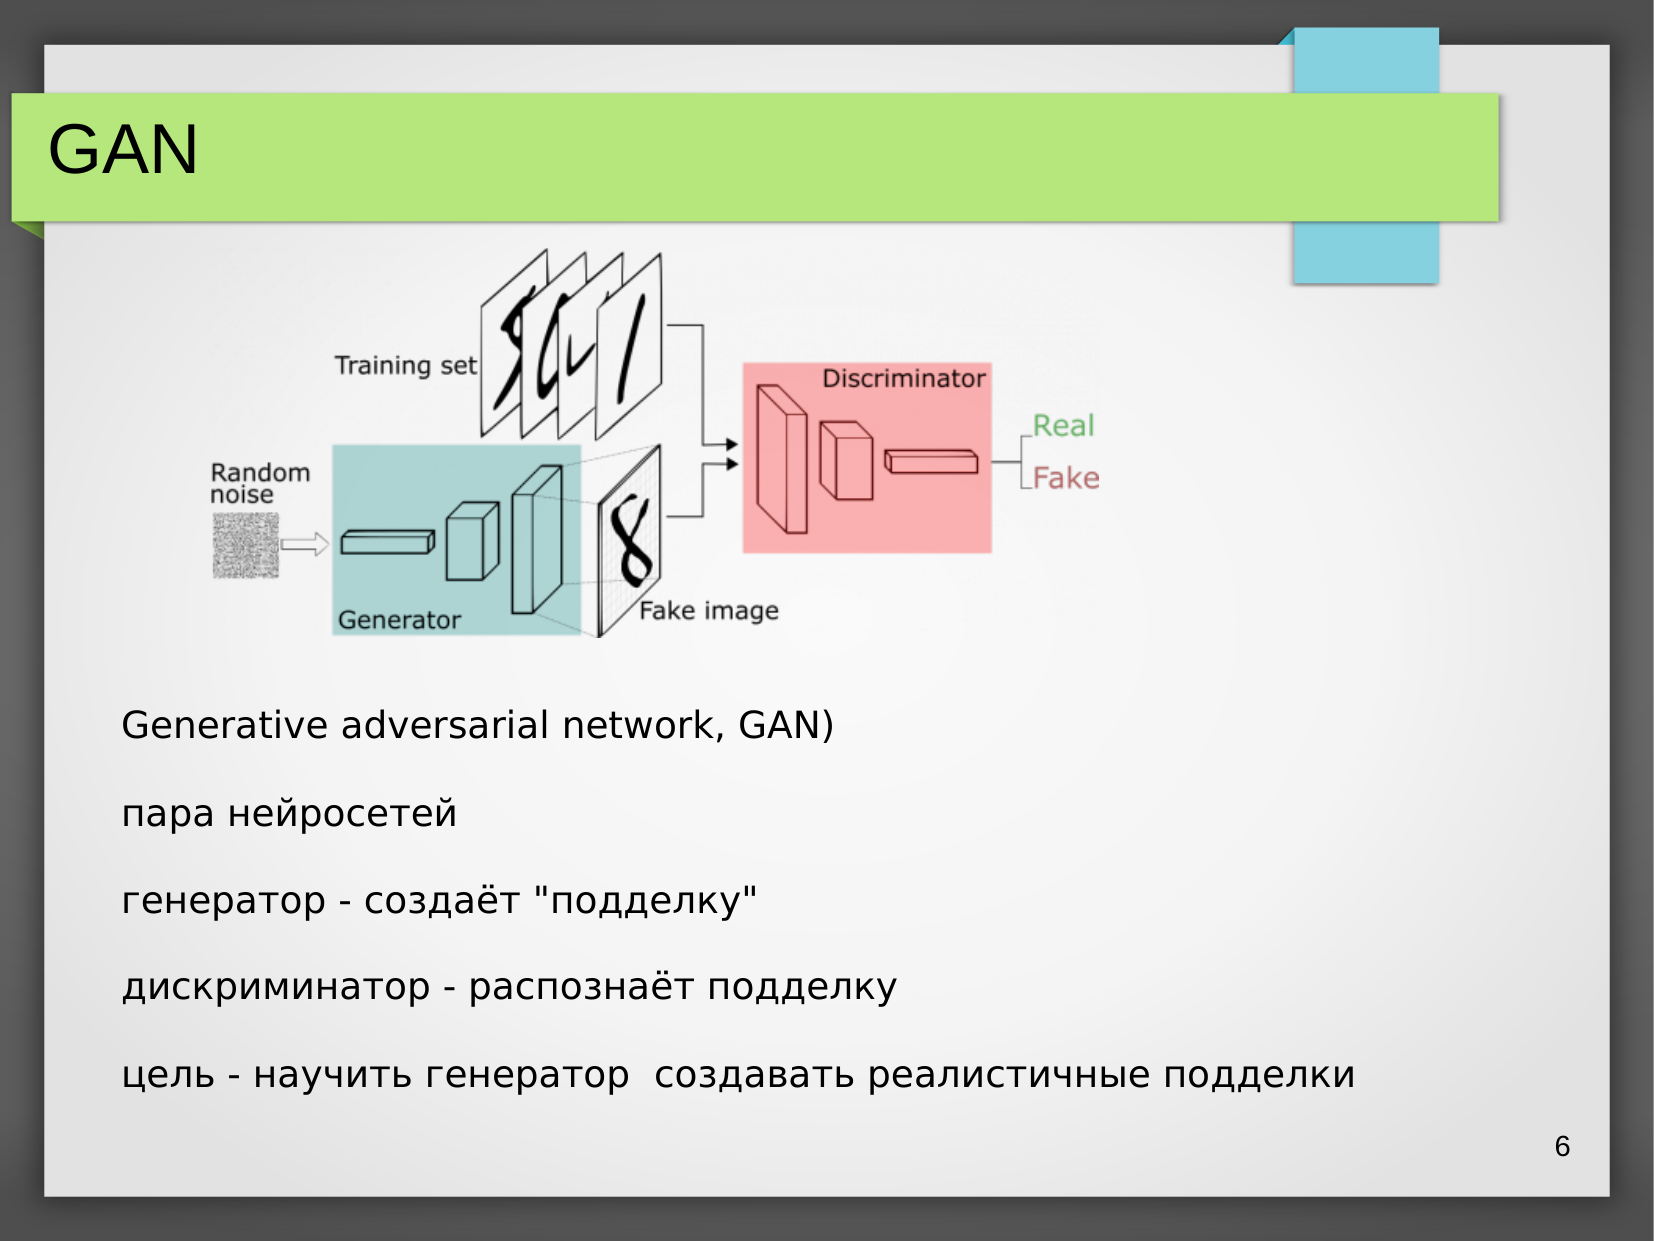

# GAN
Generative adversarial network, GAN)
пара нейросетей
генератор - создаёт "подделку"
дискриминатор - распознаёт подделку
цель - научить генератор создавать реалистичные подделки
6